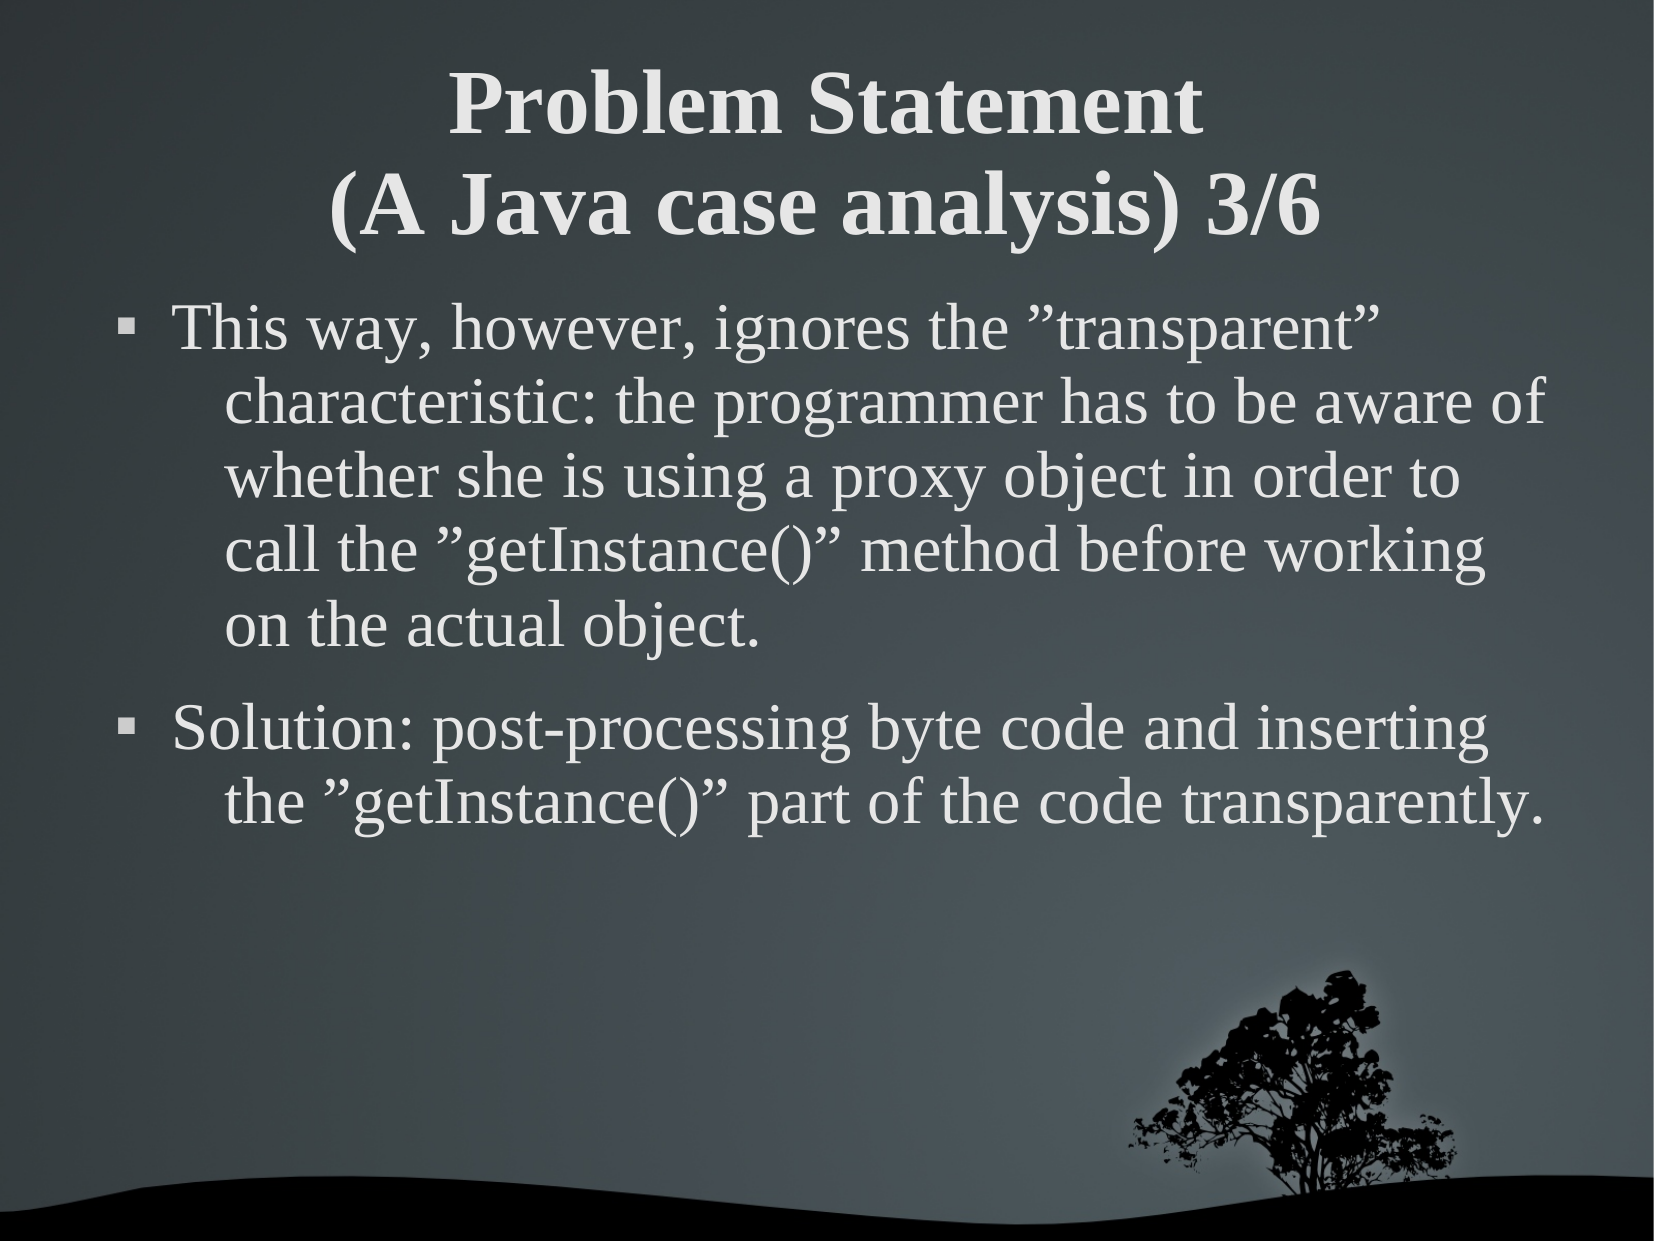

# Problem Statement (A Java case analysis) 3/6
This way, however, ignores the ”transparent” characteristic: the programmer has to be aware of whether she is using a proxy object in order to call the ”getInstance()” method before working on the actual object.
Solution: post-processing byte code and inserting the ”getInstance()” part of the code transparently.